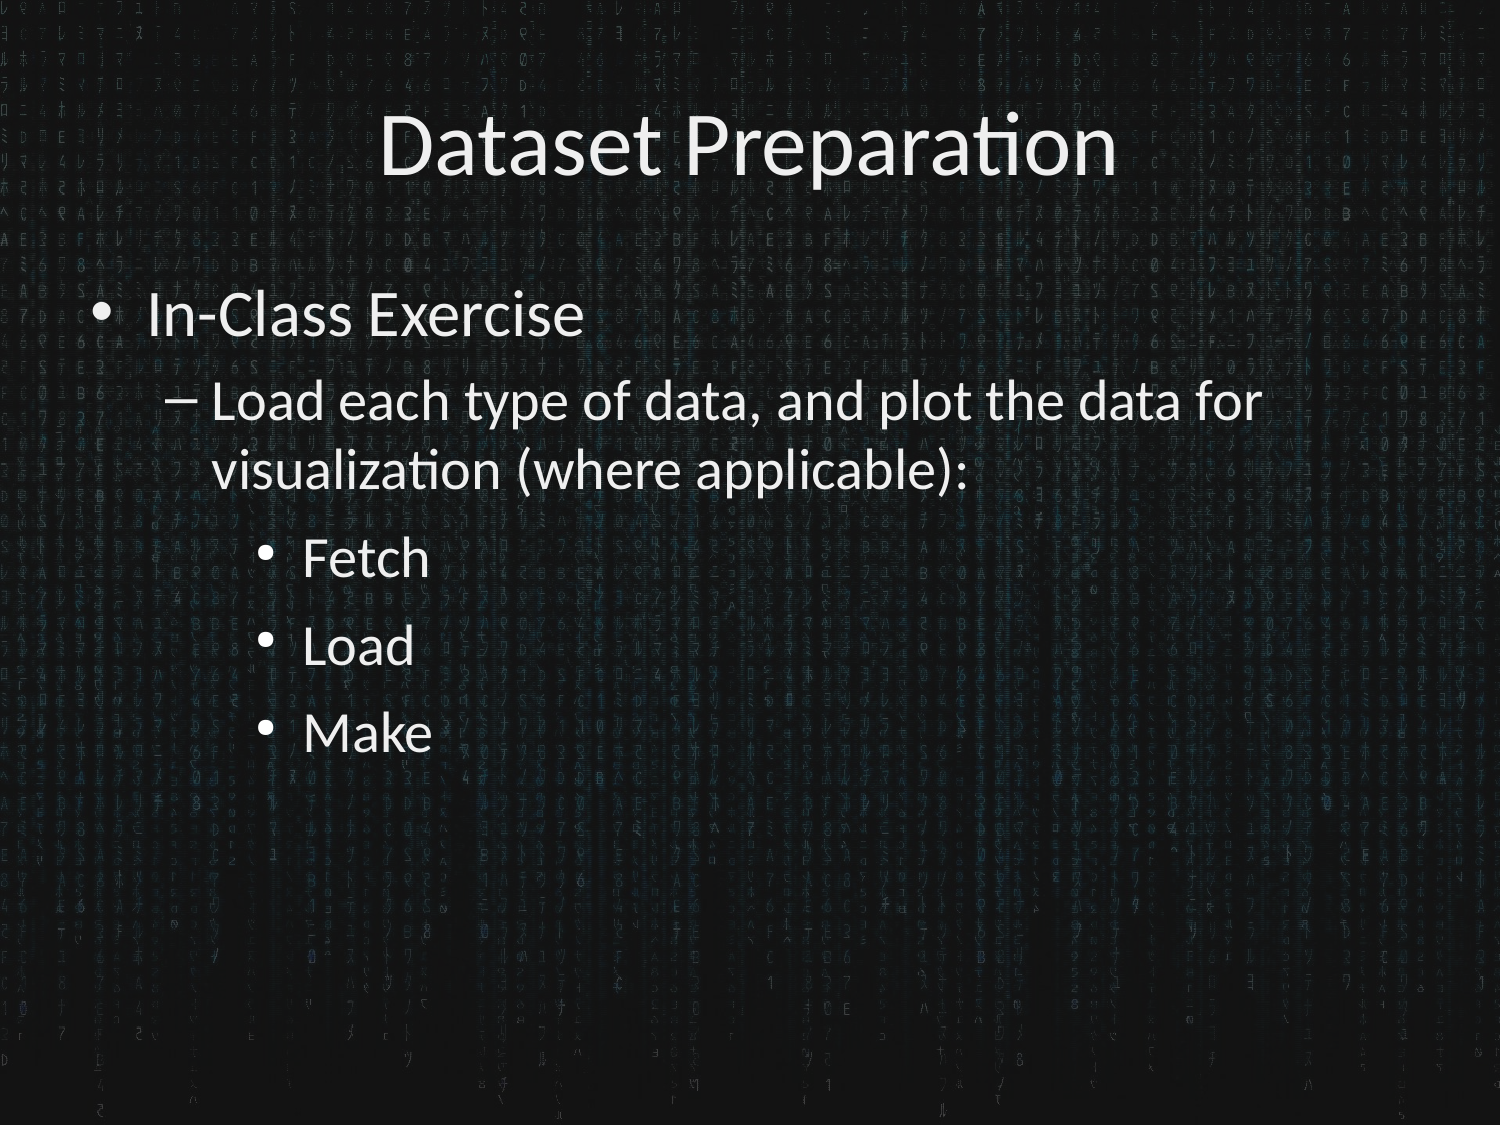

# Dataset Preparation
In-Class Exercise
Load each type of data, and plot the data for visualization (where applicable):
Fetch
Load
Make